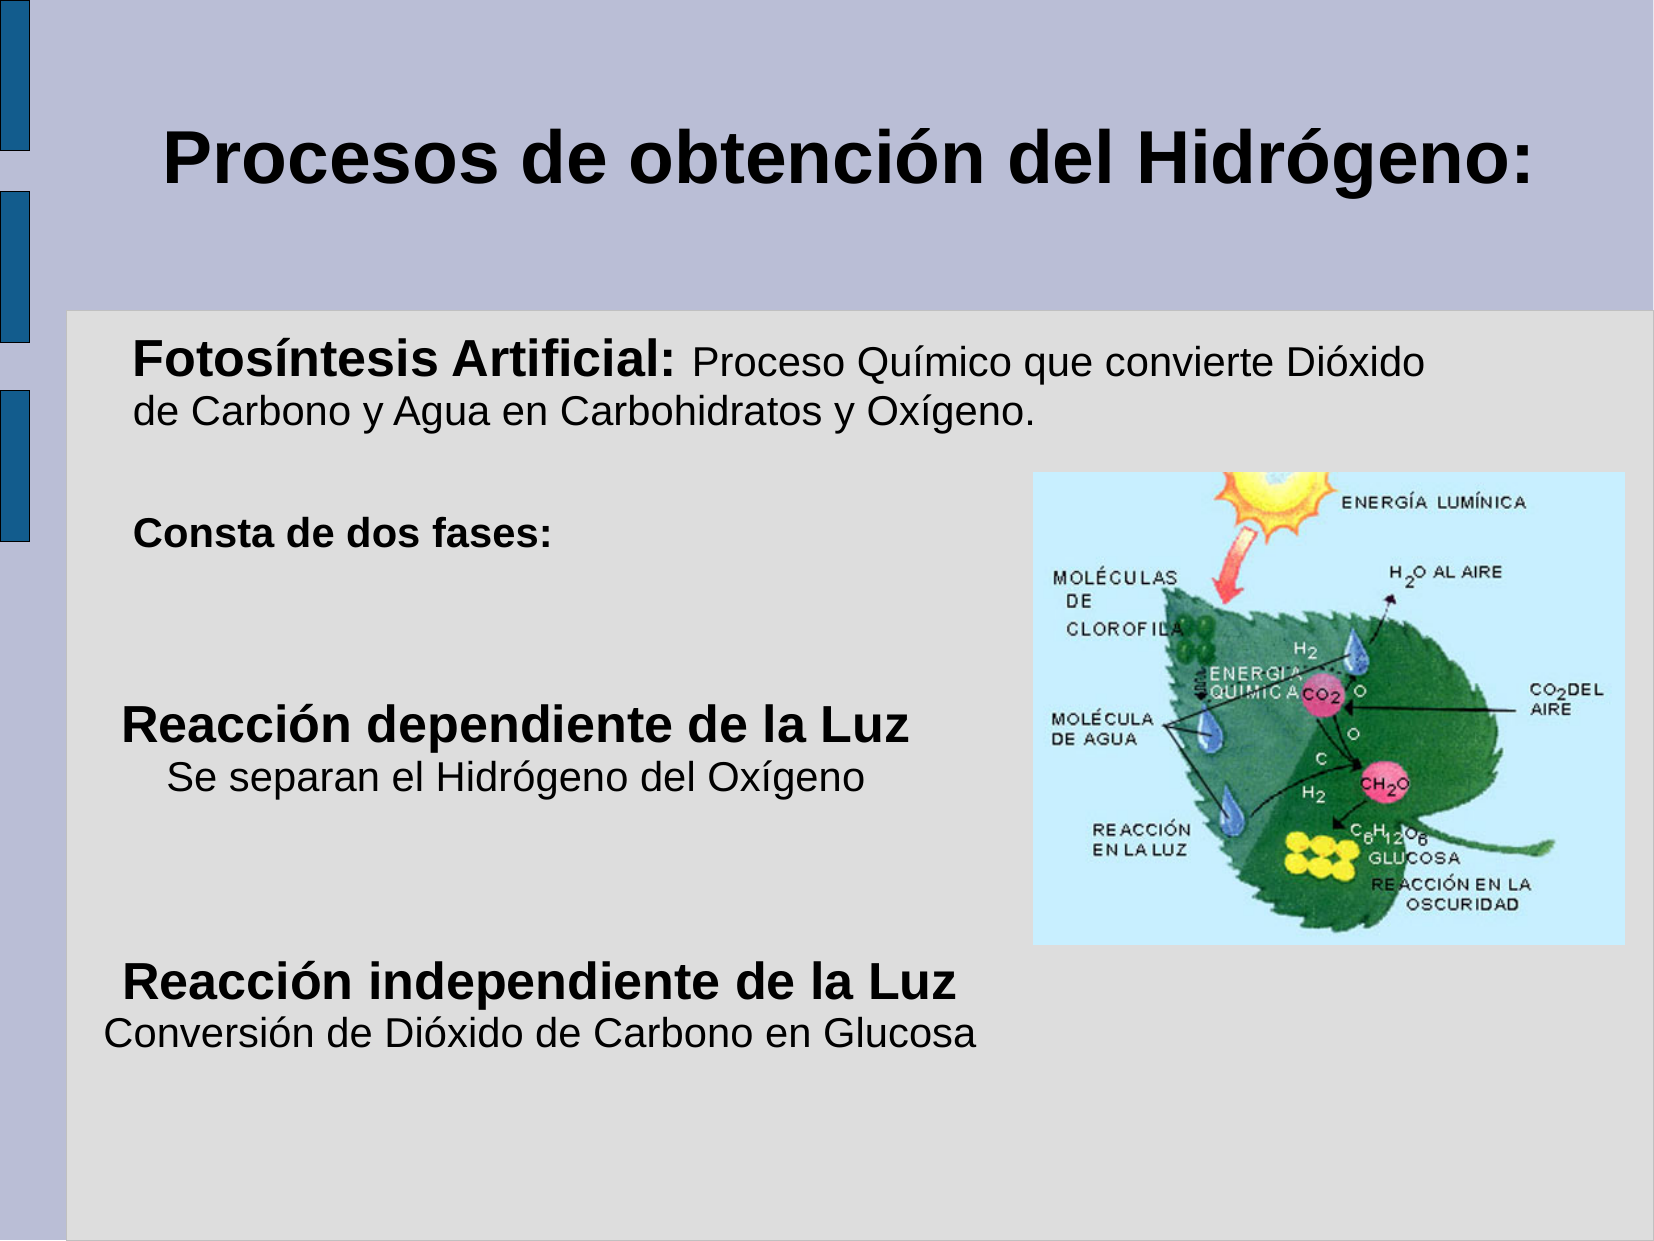

Procesos de obtención del Hidrógeno:
Fotosíntesis Artificial: Proceso Químico que convierte Dióxido de Carbono y Agua en Carbohidratos y Oxígeno.
Consta de dos fases:
Reacción dependiente de la Luz
Se separan el Hidrógeno del Oxígeno
Reacción independiente de la Luz
Conversión de Dióxido de Carbono en Glucosa